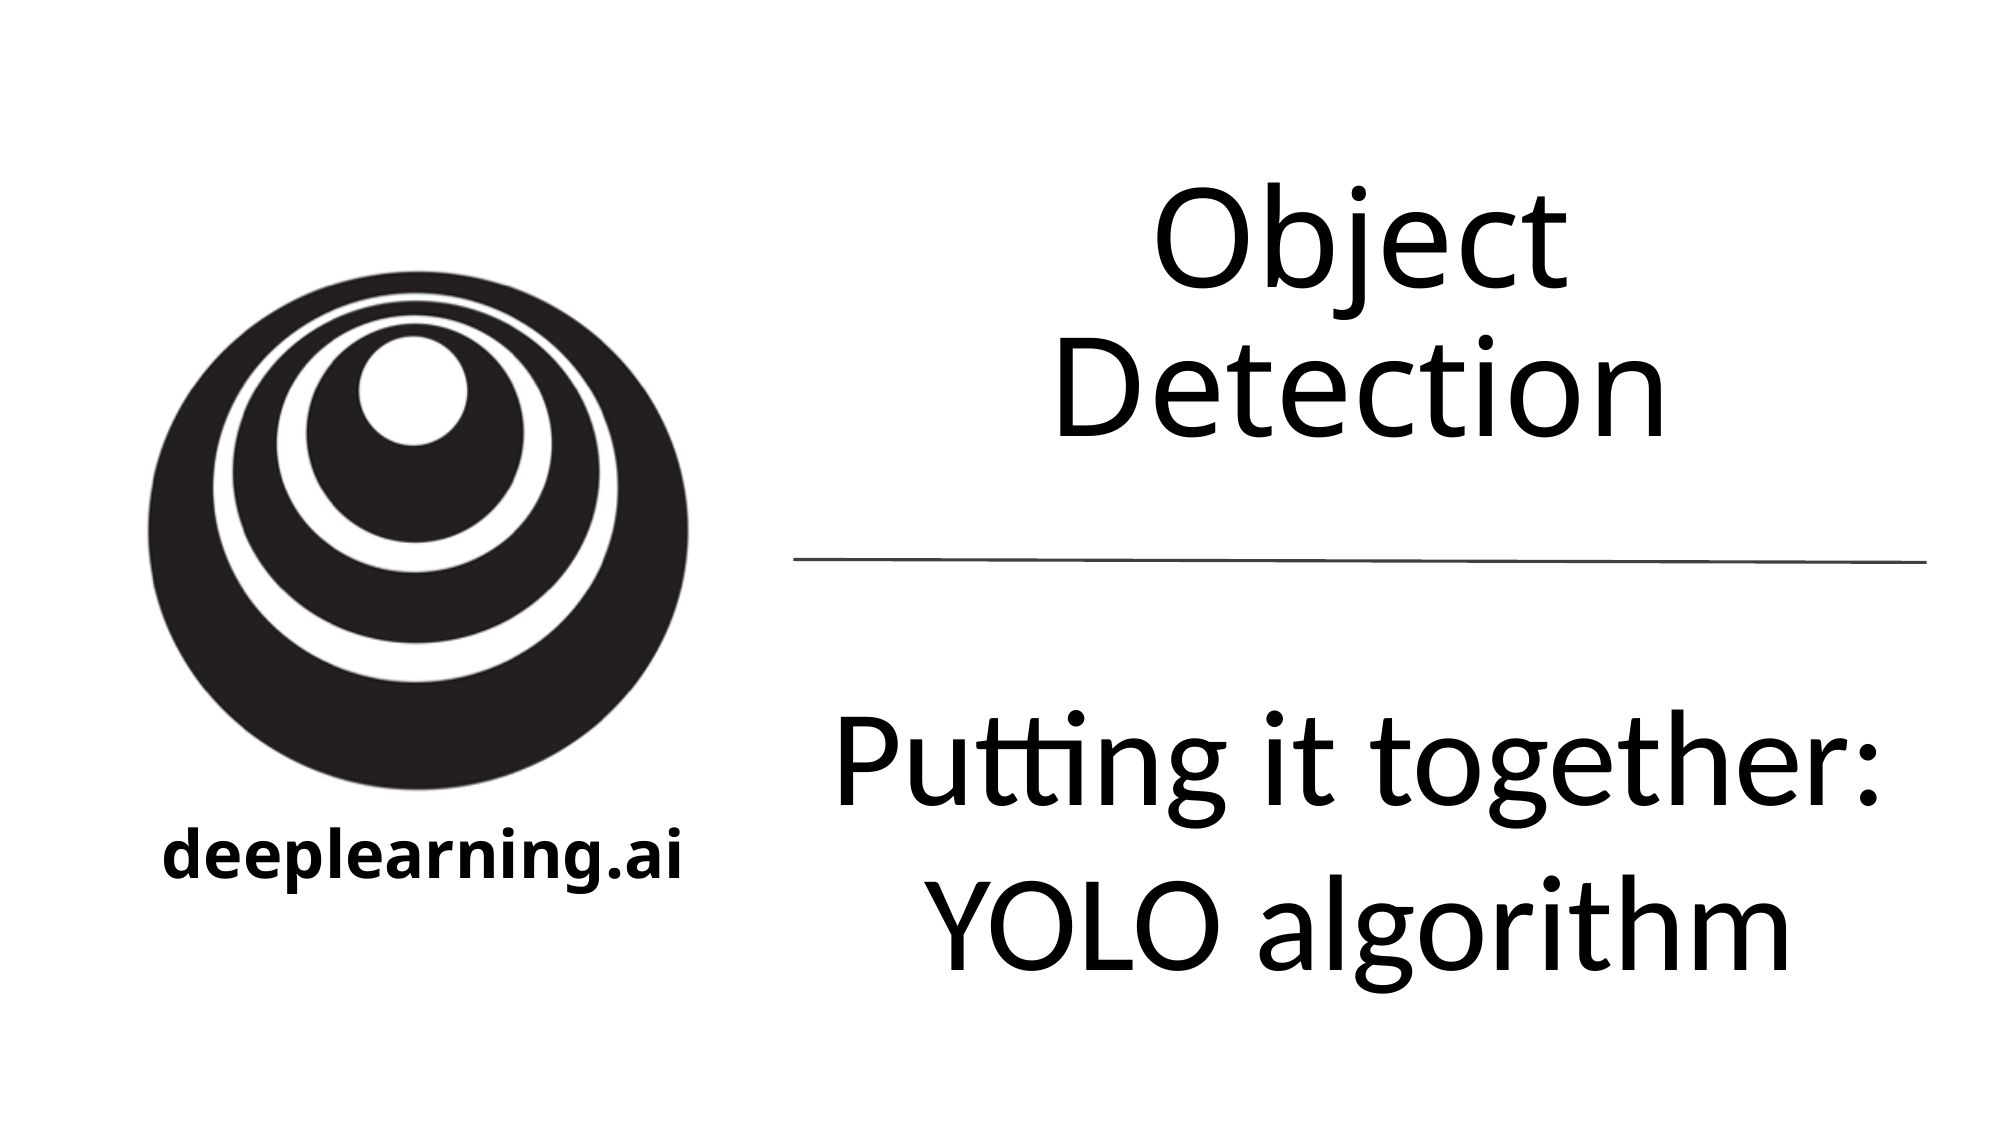

# Object Detection
deeplearning.ai
Putting it together:
YOLO algorithm